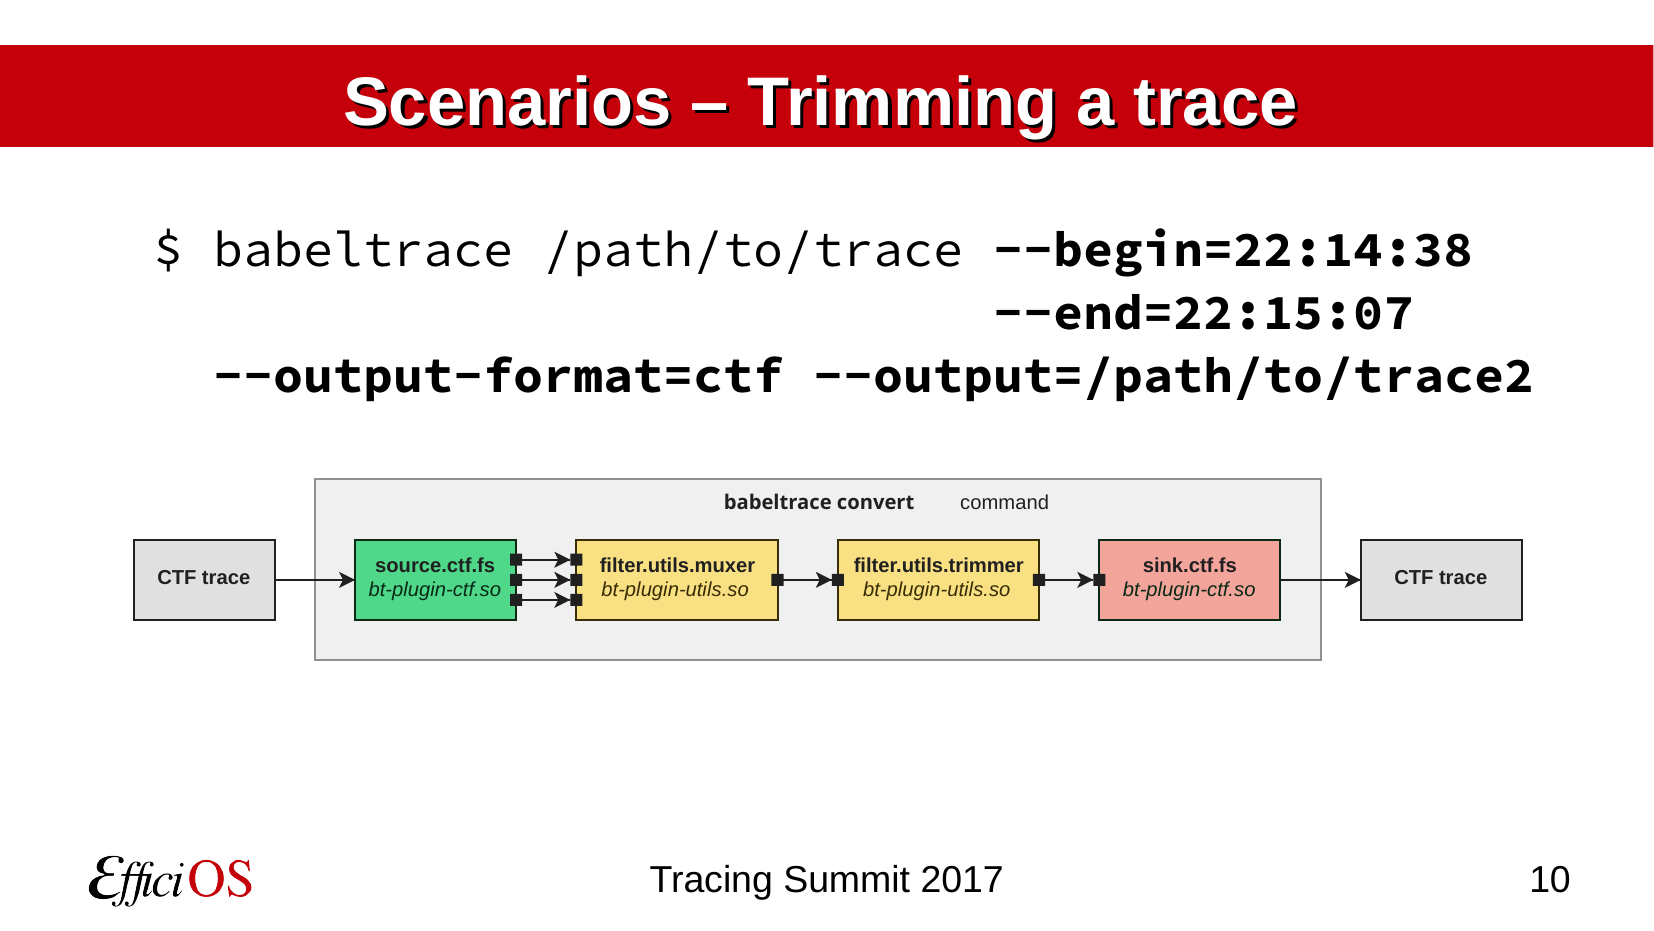

# Scenarios – Trimming a trace
$ babeltrace /path/to/trace --begin=22:14:38 	 --end=22:15:07
 --output-format=ctf --output=/path/to/trace2
Tracing Summit 2017
10